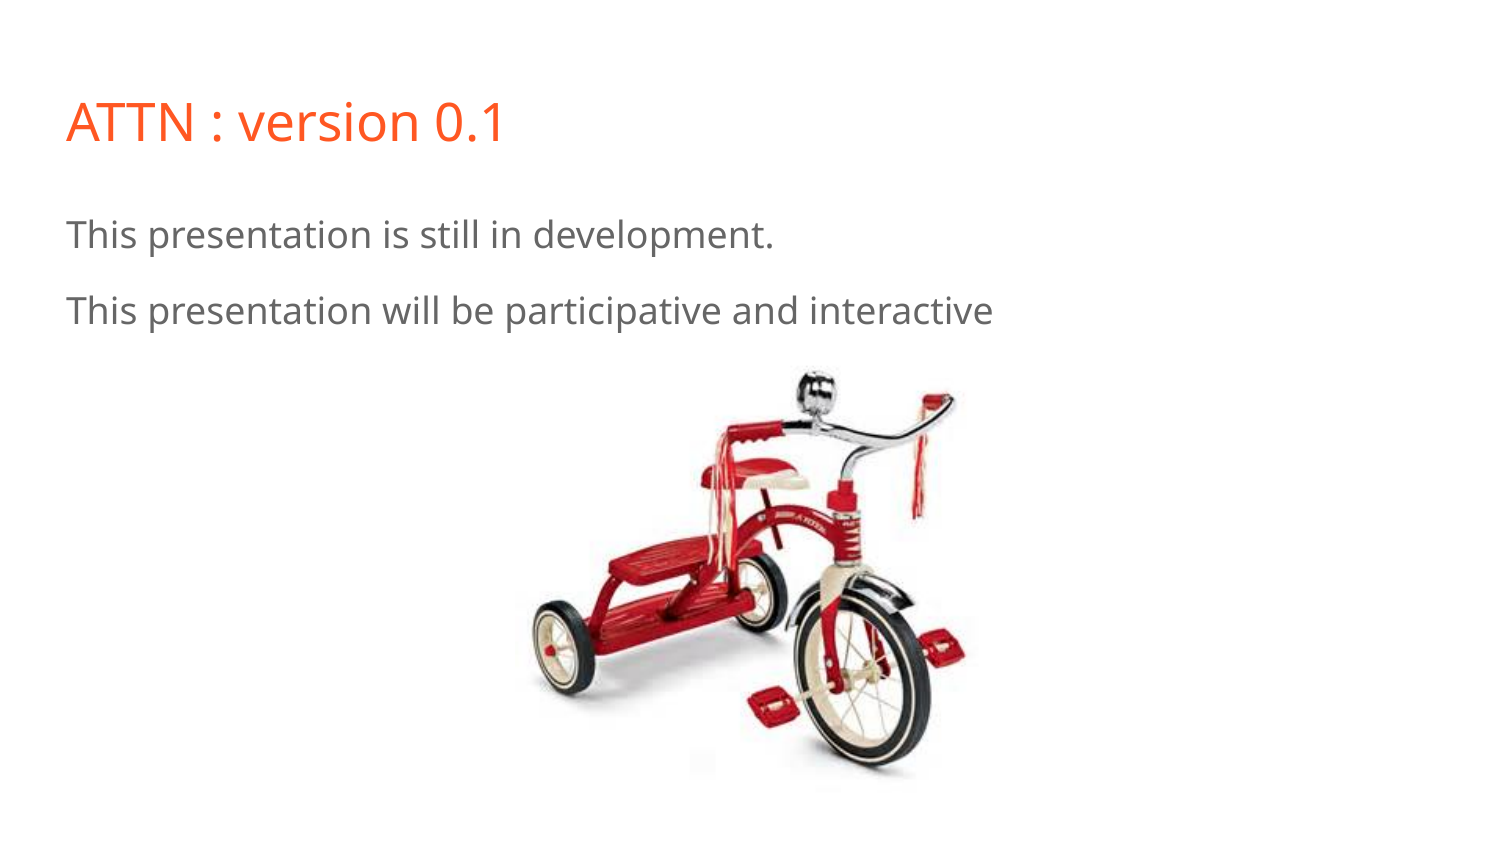

# ATTN : version 0.1
This presentation is still in development.
This presentation will be participative and interactive